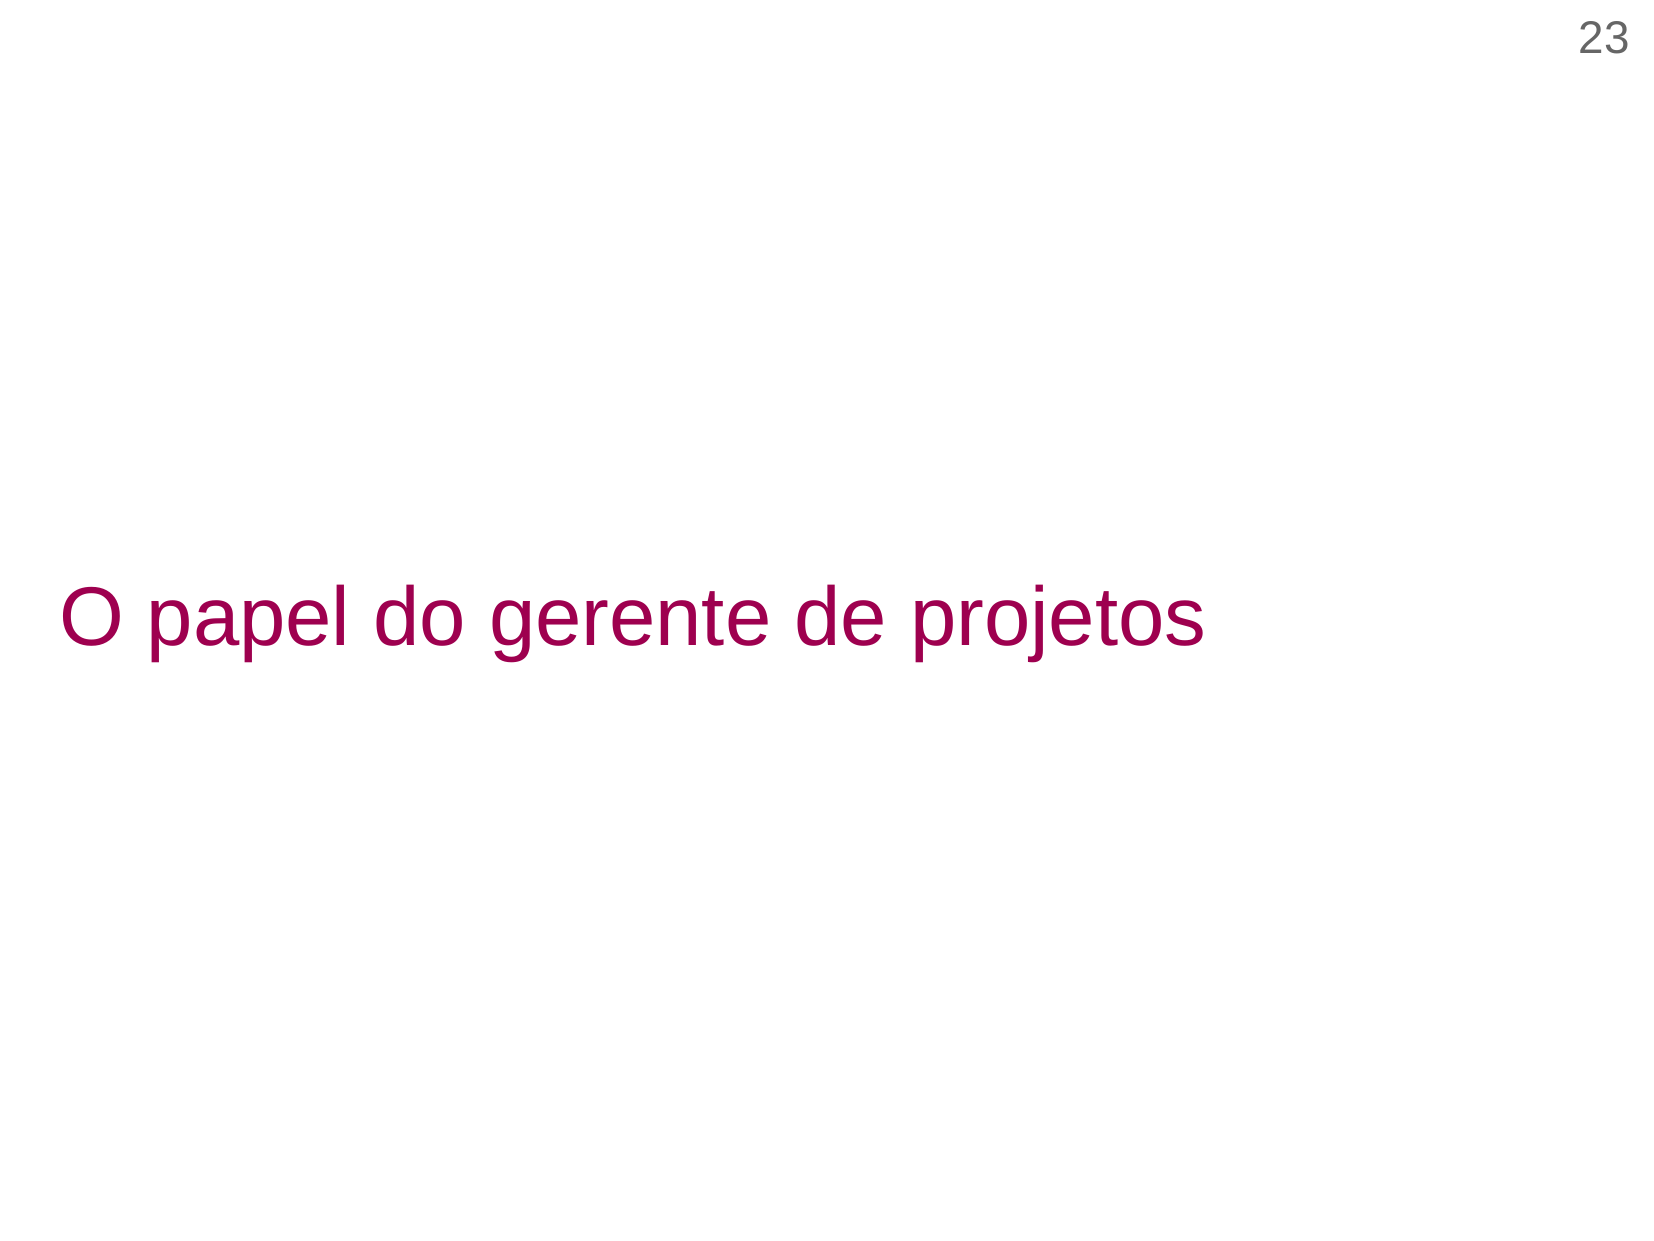

23
# O papel do gerente de projetos